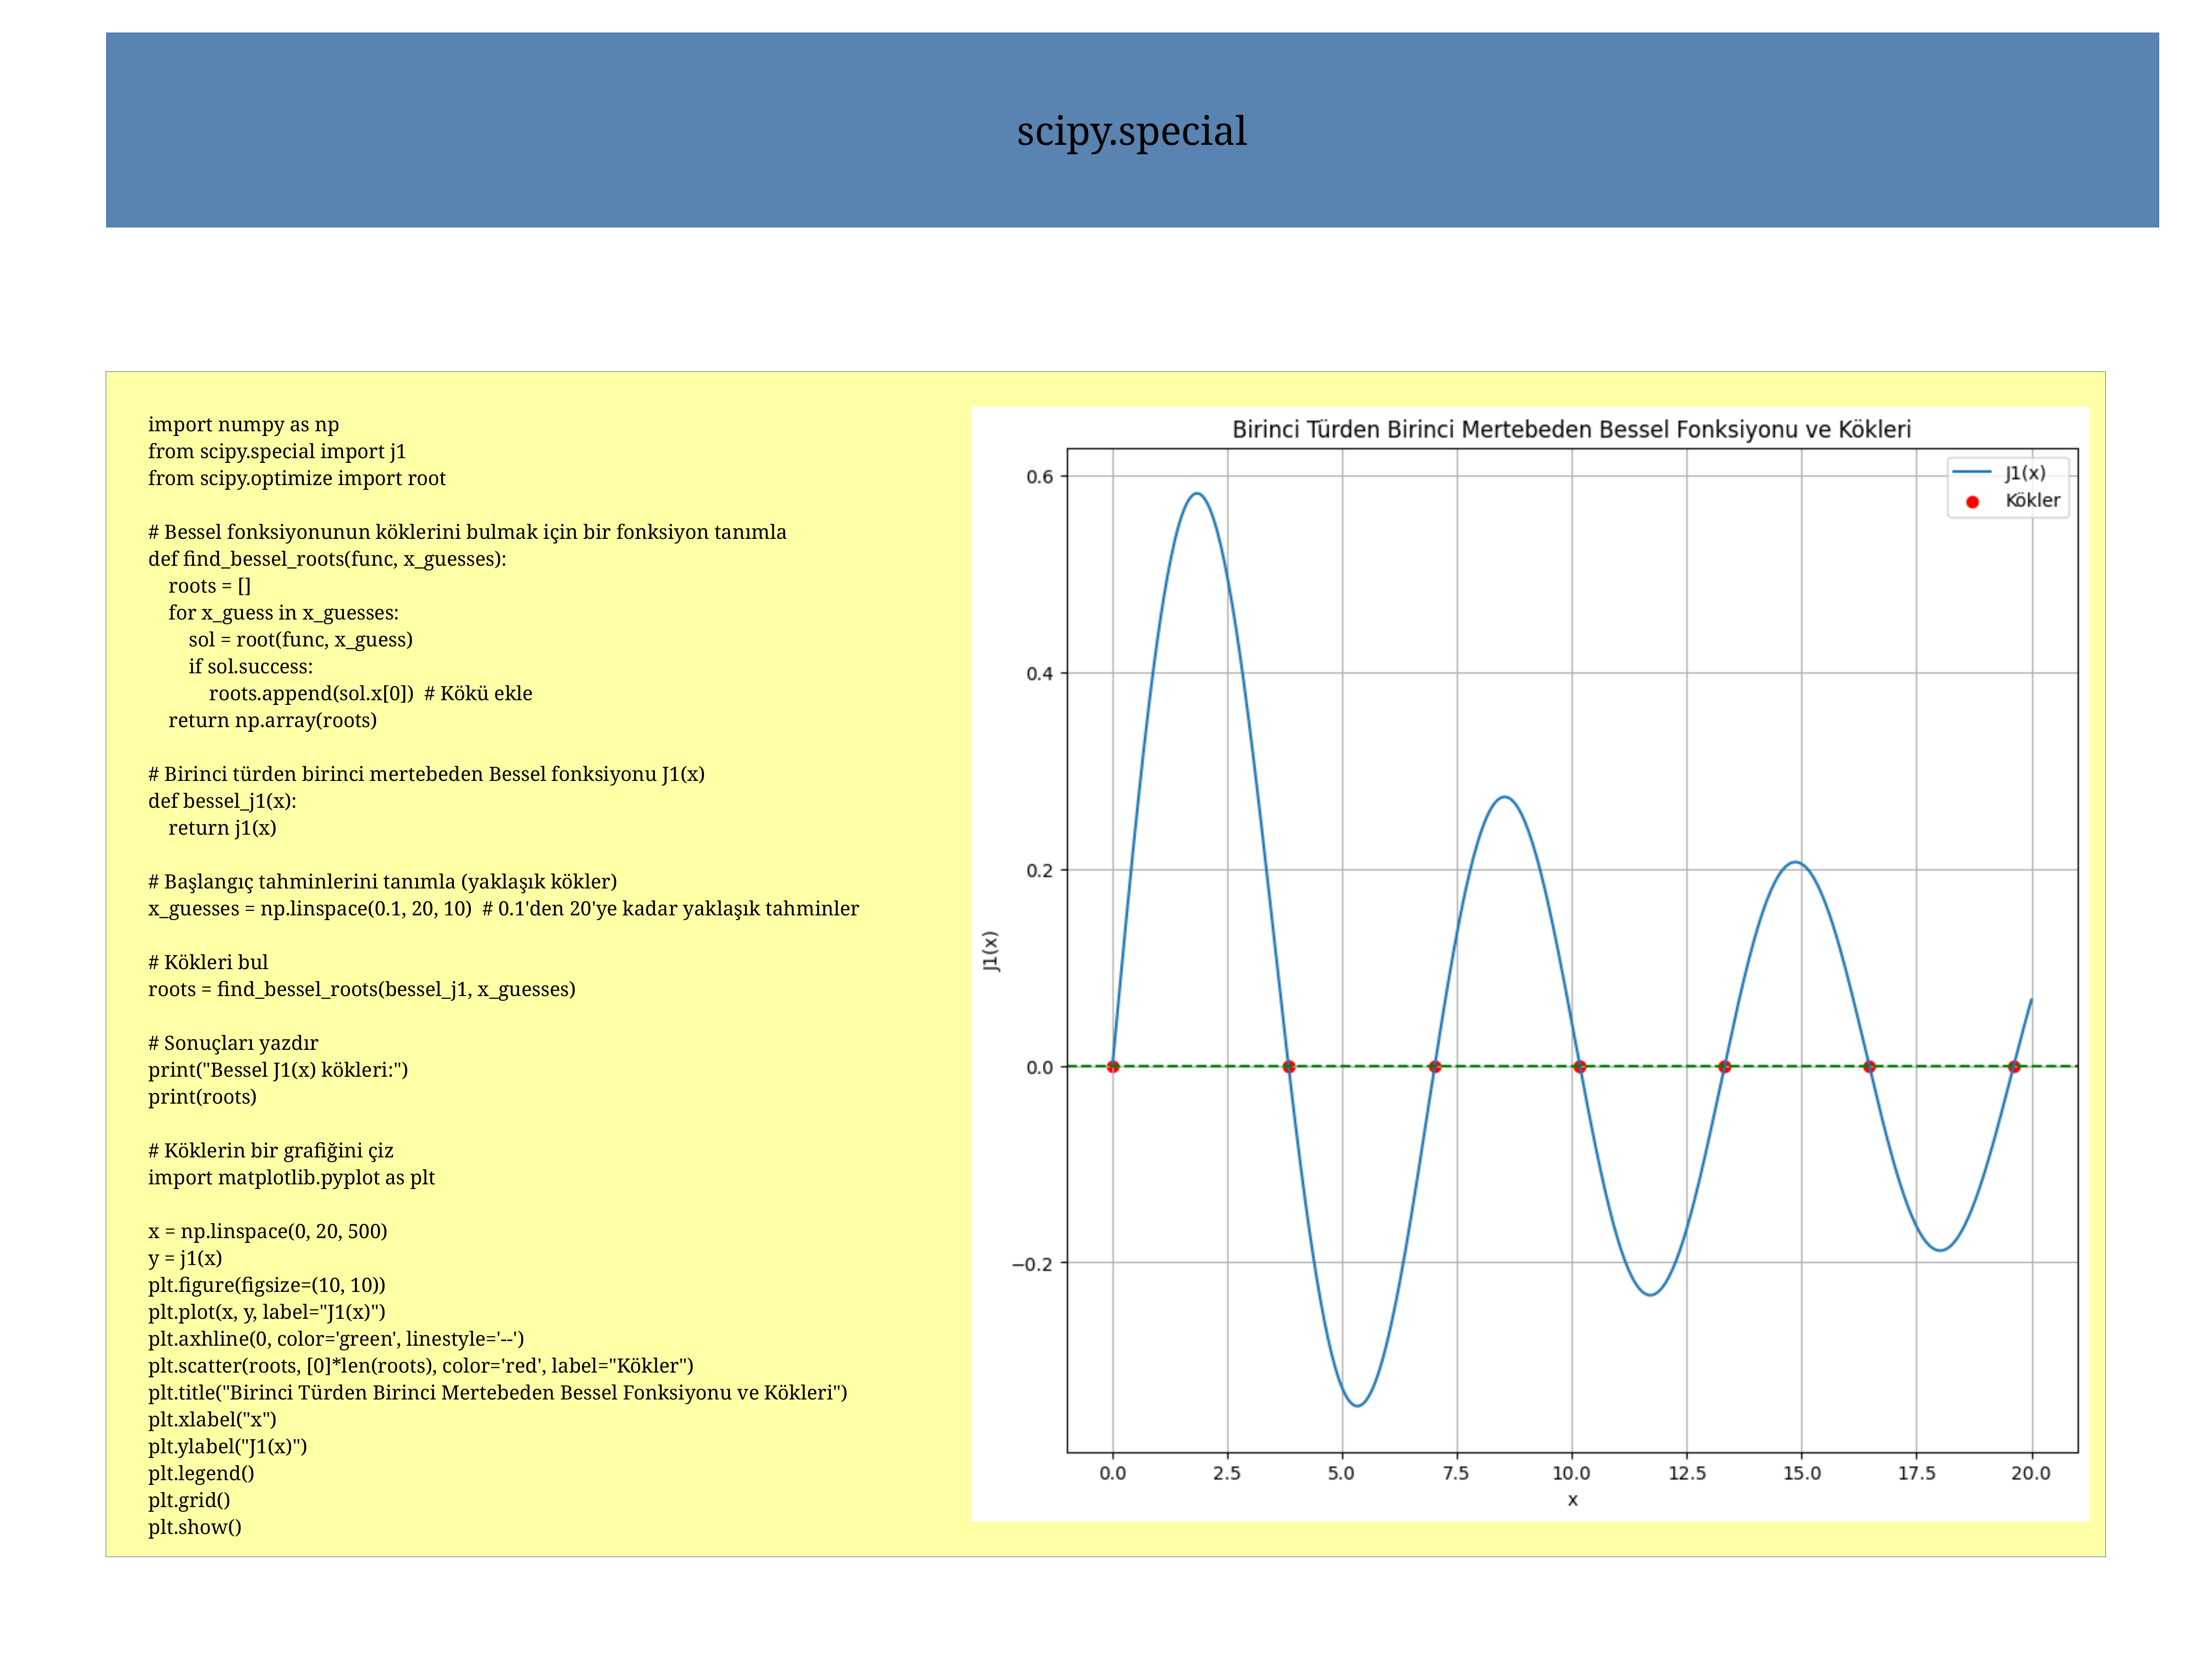

scipy.special
import numpy as np
from scipy.special import j1
from scipy.optimize import root
# Bessel fonksiyonunun köklerini bulmak için bir fonksiyon tanımla
def find_bessel_roots(func, x_guesses):
 roots = []
 for x_guess in x_guesses:
 sol = root(func, x_guess)
 if sol.success:
 roots.append(sol.x[0]) # Kökü ekle
 return np.array(roots)
# Birinci türden birinci mertebeden Bessel fonksiyonu J1(x)
def bessel_j1(x):
 return j1(x)
# Başlangıç tahminlerini tanımla (yaklaşık kökler)
x_guesses = np.linspace(0.1, 20, 10) # 0.1'den 20'ye kadar yaklaşık tahminler
# Kökleri bul
roots = find_bessel_roots(bessel_j1, x_guesses)
# Sonuçları yazdır
print("Bessel J1(x) kökleri:")
print(roots)
# Köklerin bir grafiğini çiz
import matplotlib.pyplot as plt
x = np.linspace(0, 20, 500)
y = j1(x)
plt.figure(figsize=(10, 10))
plt.plot(x, y, label="J1(x)")
plt.axhline(0, color='green', linestyle='--')
plt.scatter(roots, [0]*len(roots), color='red', label="Kökler")
plt.title("Birinci Türden Birinci Mertebeden Bessel Fonksiyonu ve Kökleri")
plt.xlabel("x")
plt.ylabel("J1(x)")
plt.legend()
plt.grid()
plt.show()